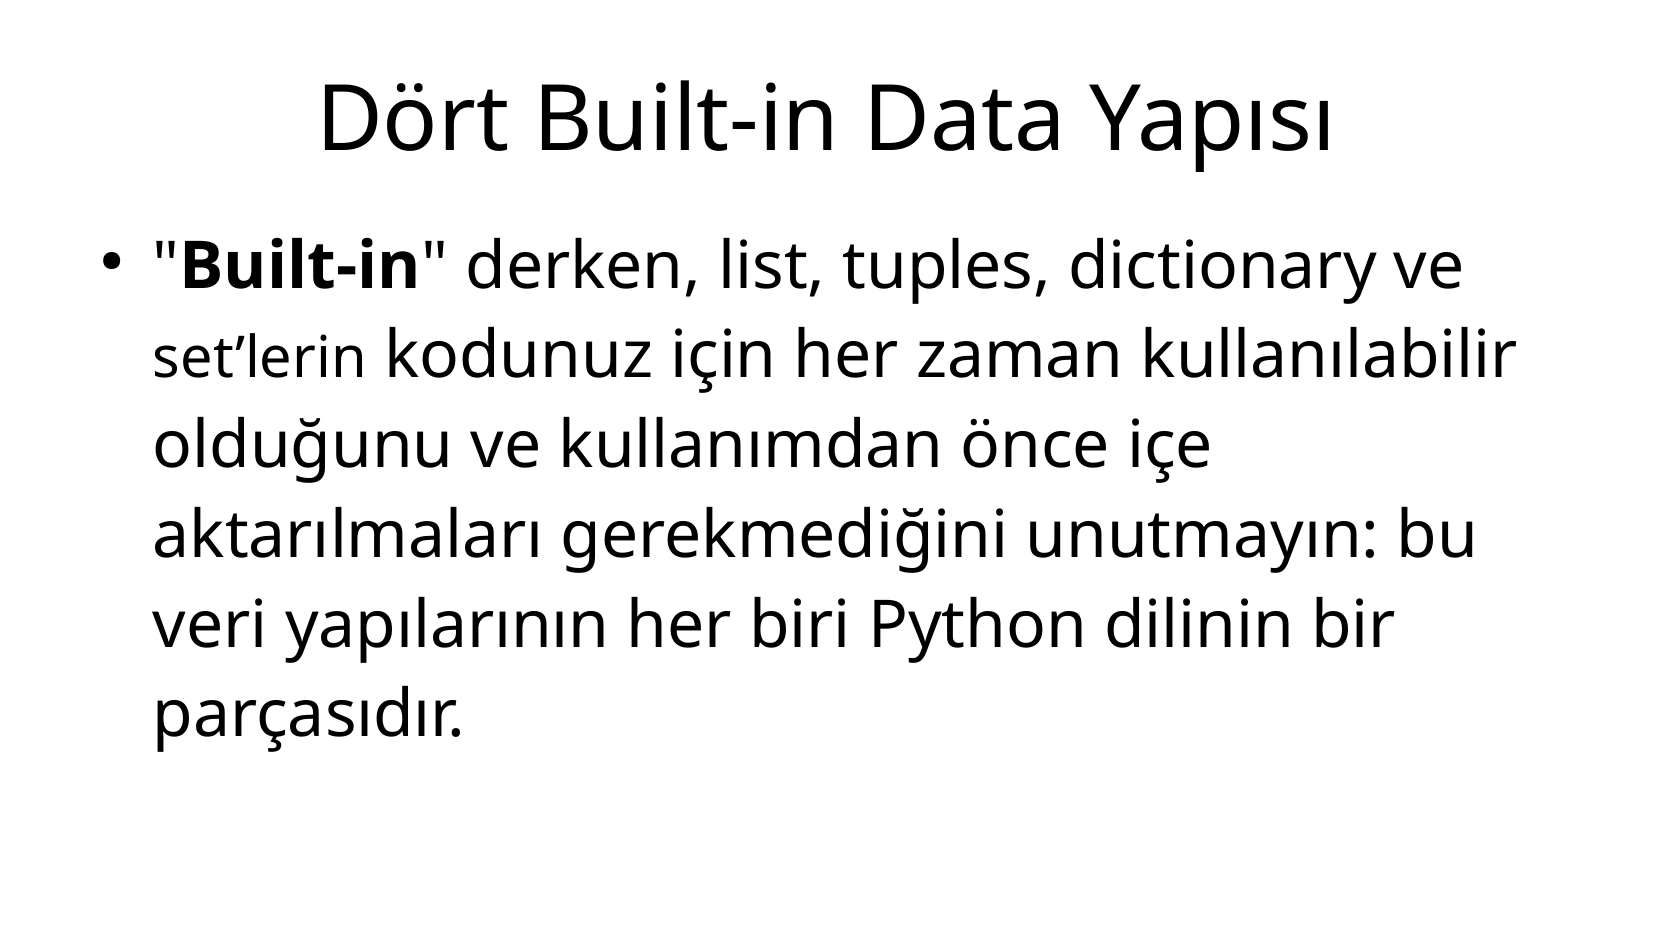

# Dört Built-in Data Yapısı
"Built-in" derken, list, tuples, dictionary ve set’lerin kodunuz için her zaman kullanılabilir olduğunu ve kullanımdan önce içe aktarılmaları gerekmediğini unutmayın: bu veri yapılarının her biri Python dilinin bir parçasıdır.